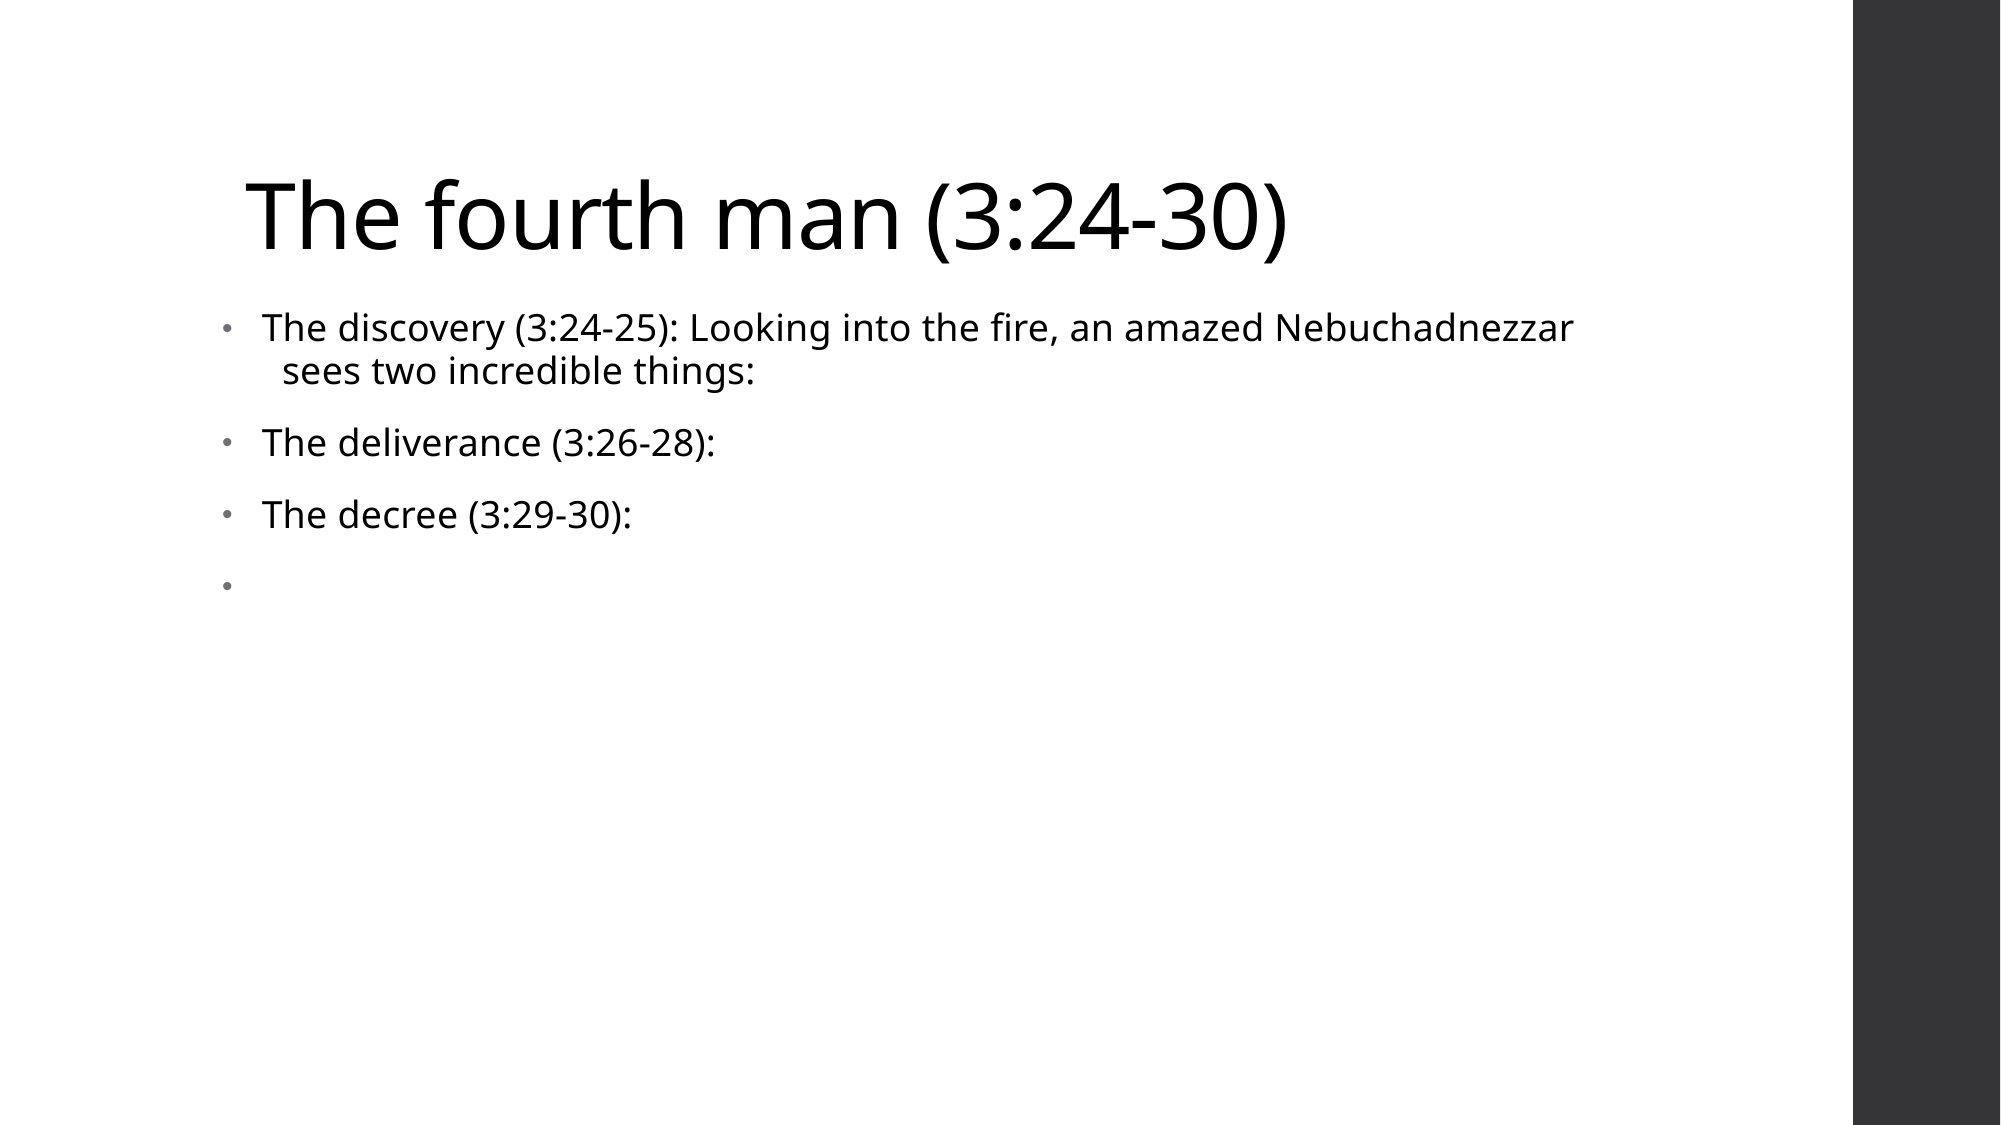

# The fourth man (3:24-30)
 The discovery (3:24-25): Looking into the fire, an amazed Nebuchadnezzar sees two incredible things:
 The deliverance (3:26-28):
 The decree (3:29-30):